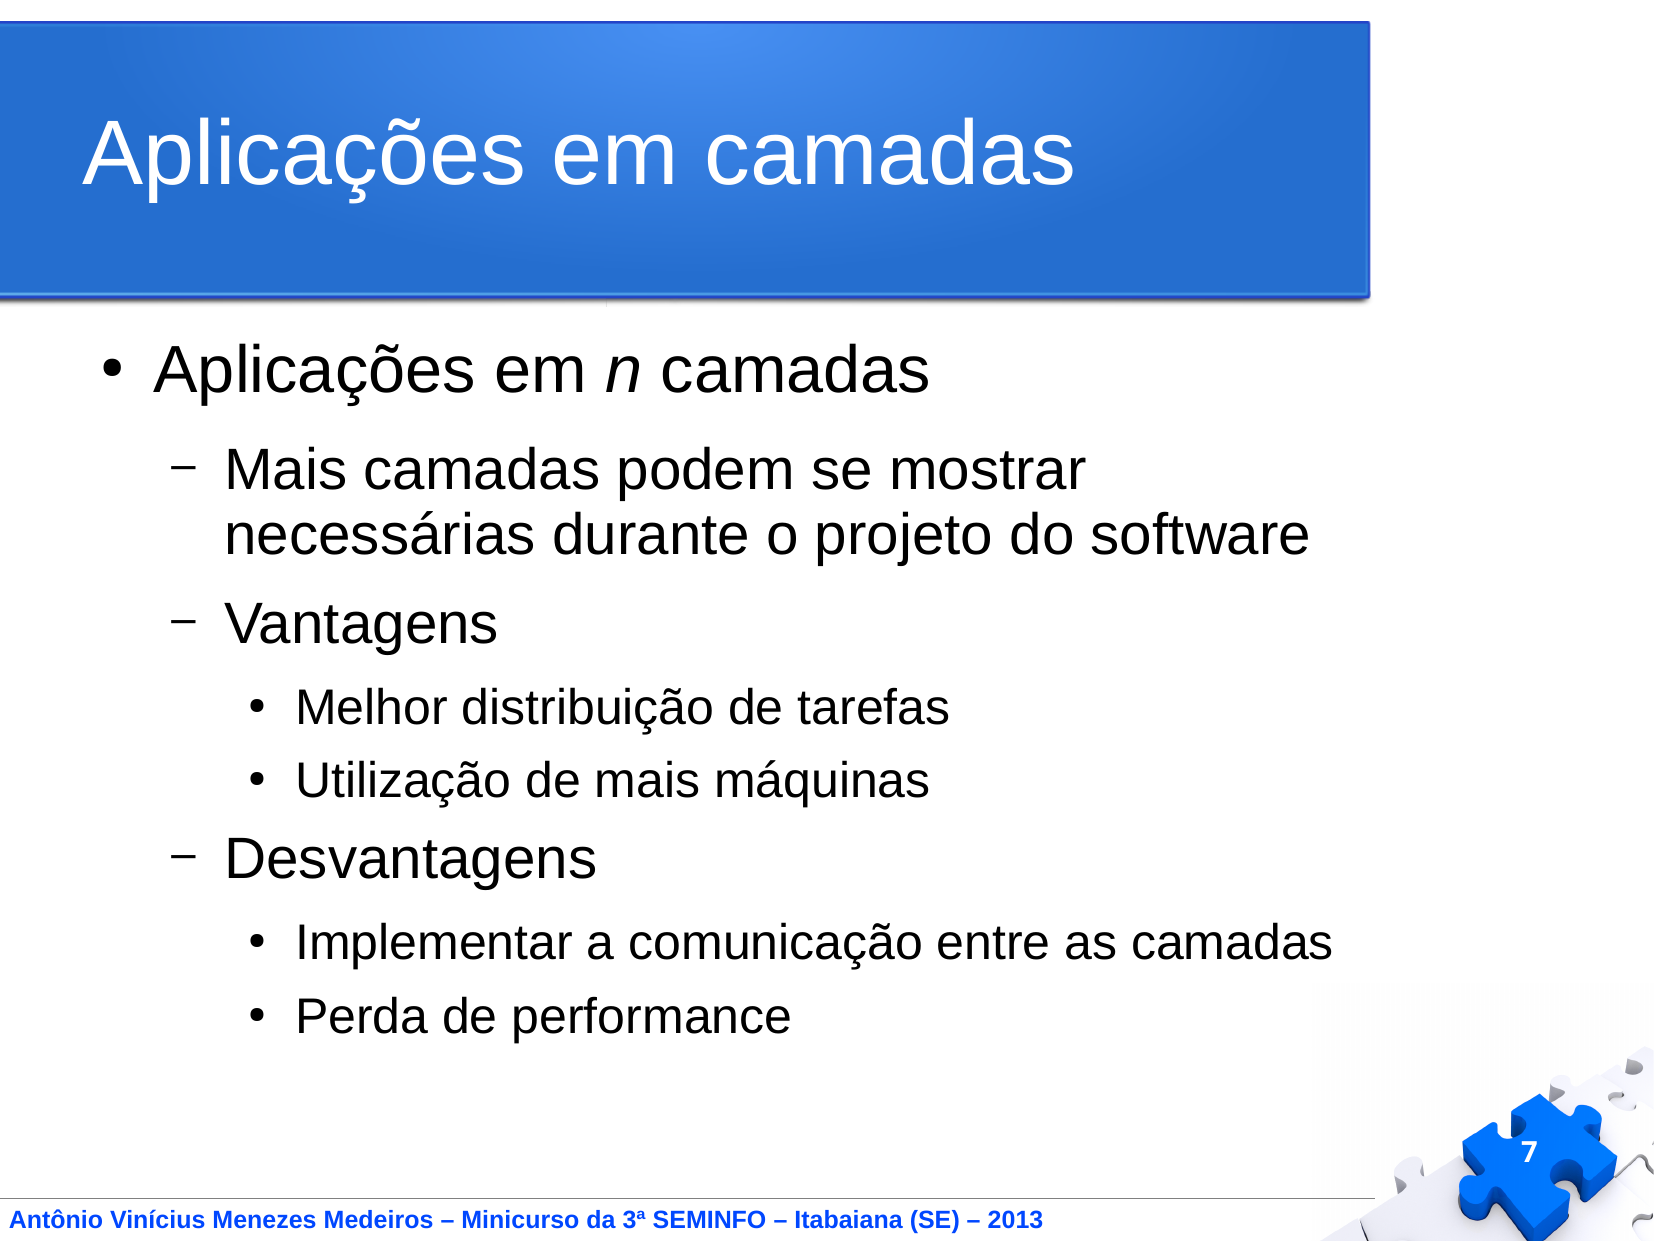

# Aplicações em camadas
Aplicações em n camadas
Mais camadas podem se mostrar necessárias durante o projeto do software
Vantagens
Melhor distribuição de tarefas
Utilização de mais máquinas
Desvantagens
Implementar a comunicação entre as camadas
Perda de performance
7